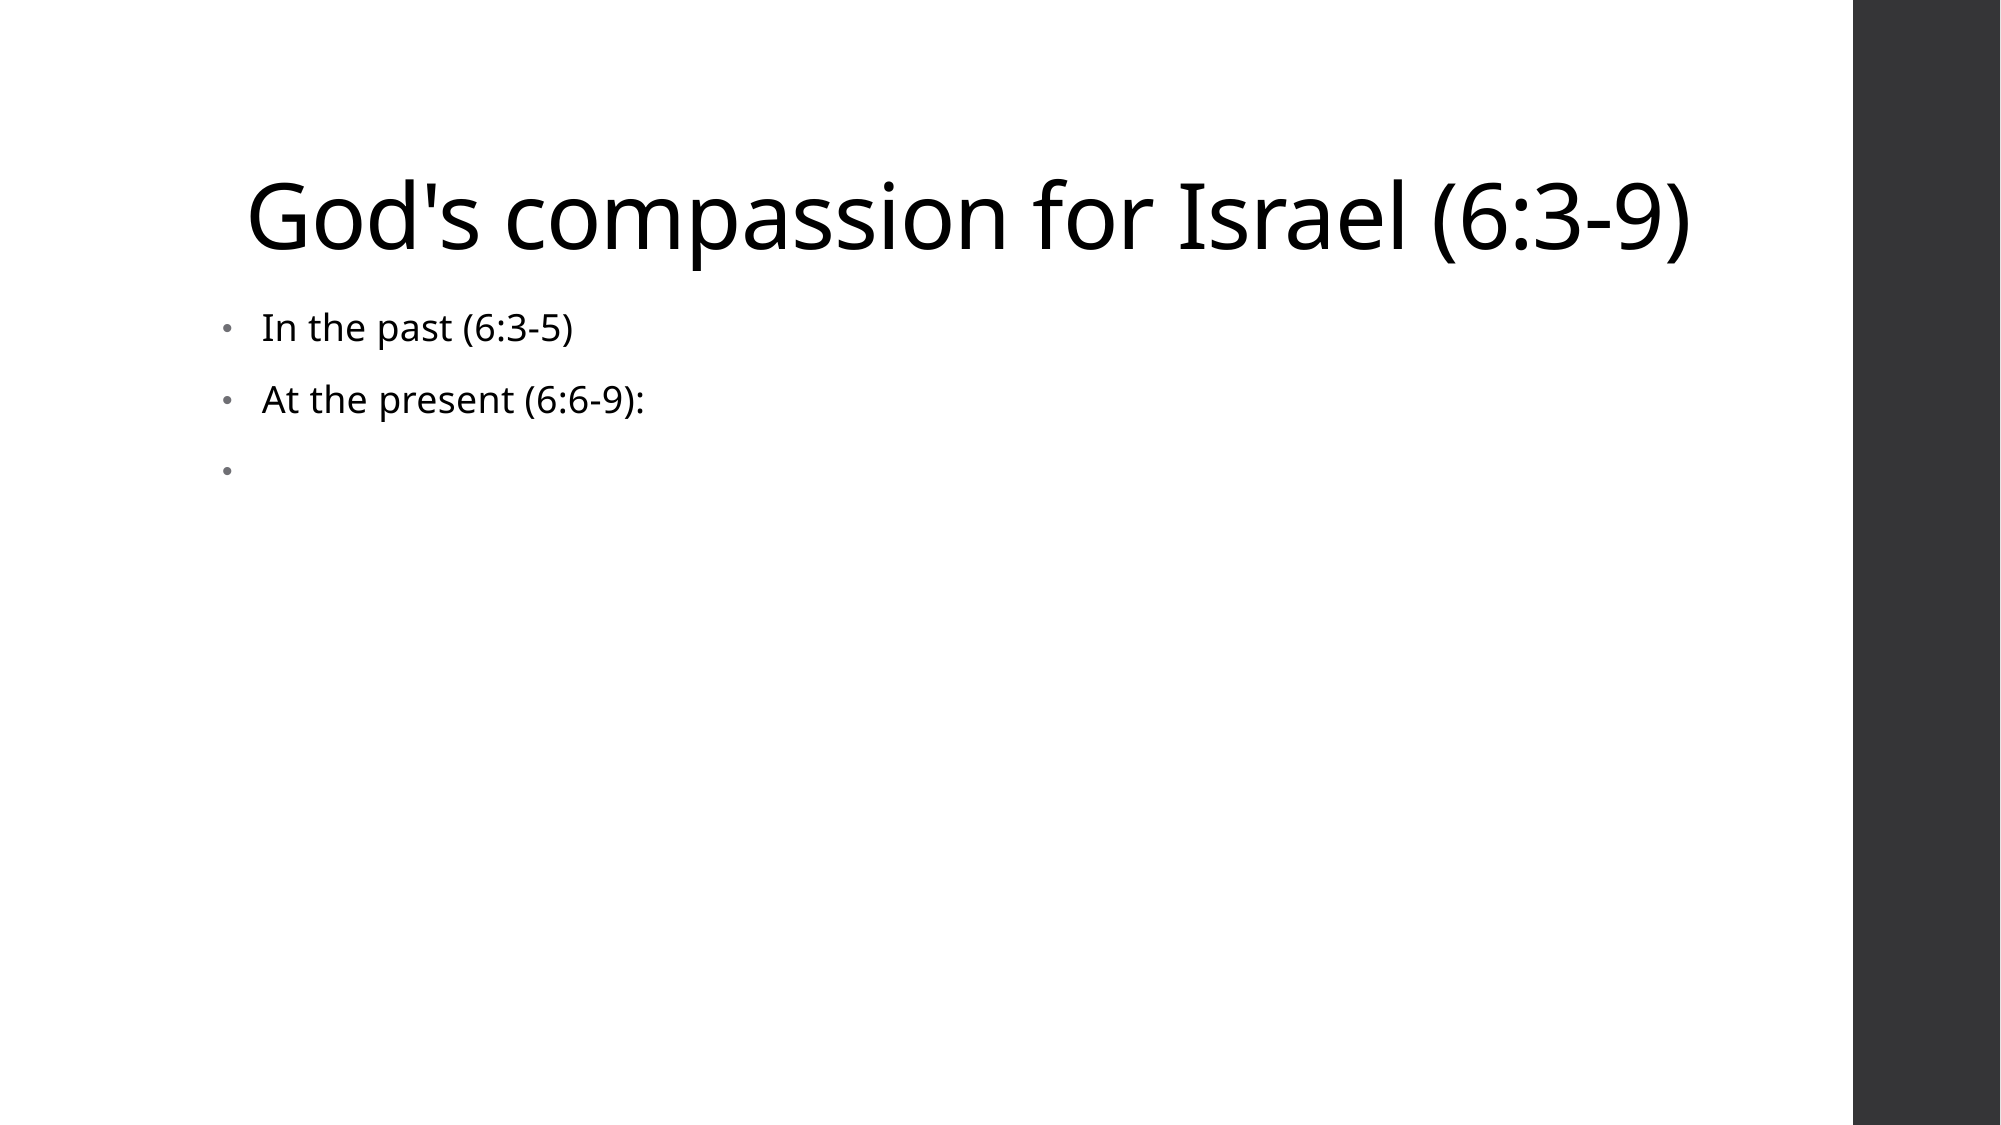

# God's compassion for Israel (6:3-9)
 In the past (6:3-5)
 At the present (6:6-9):